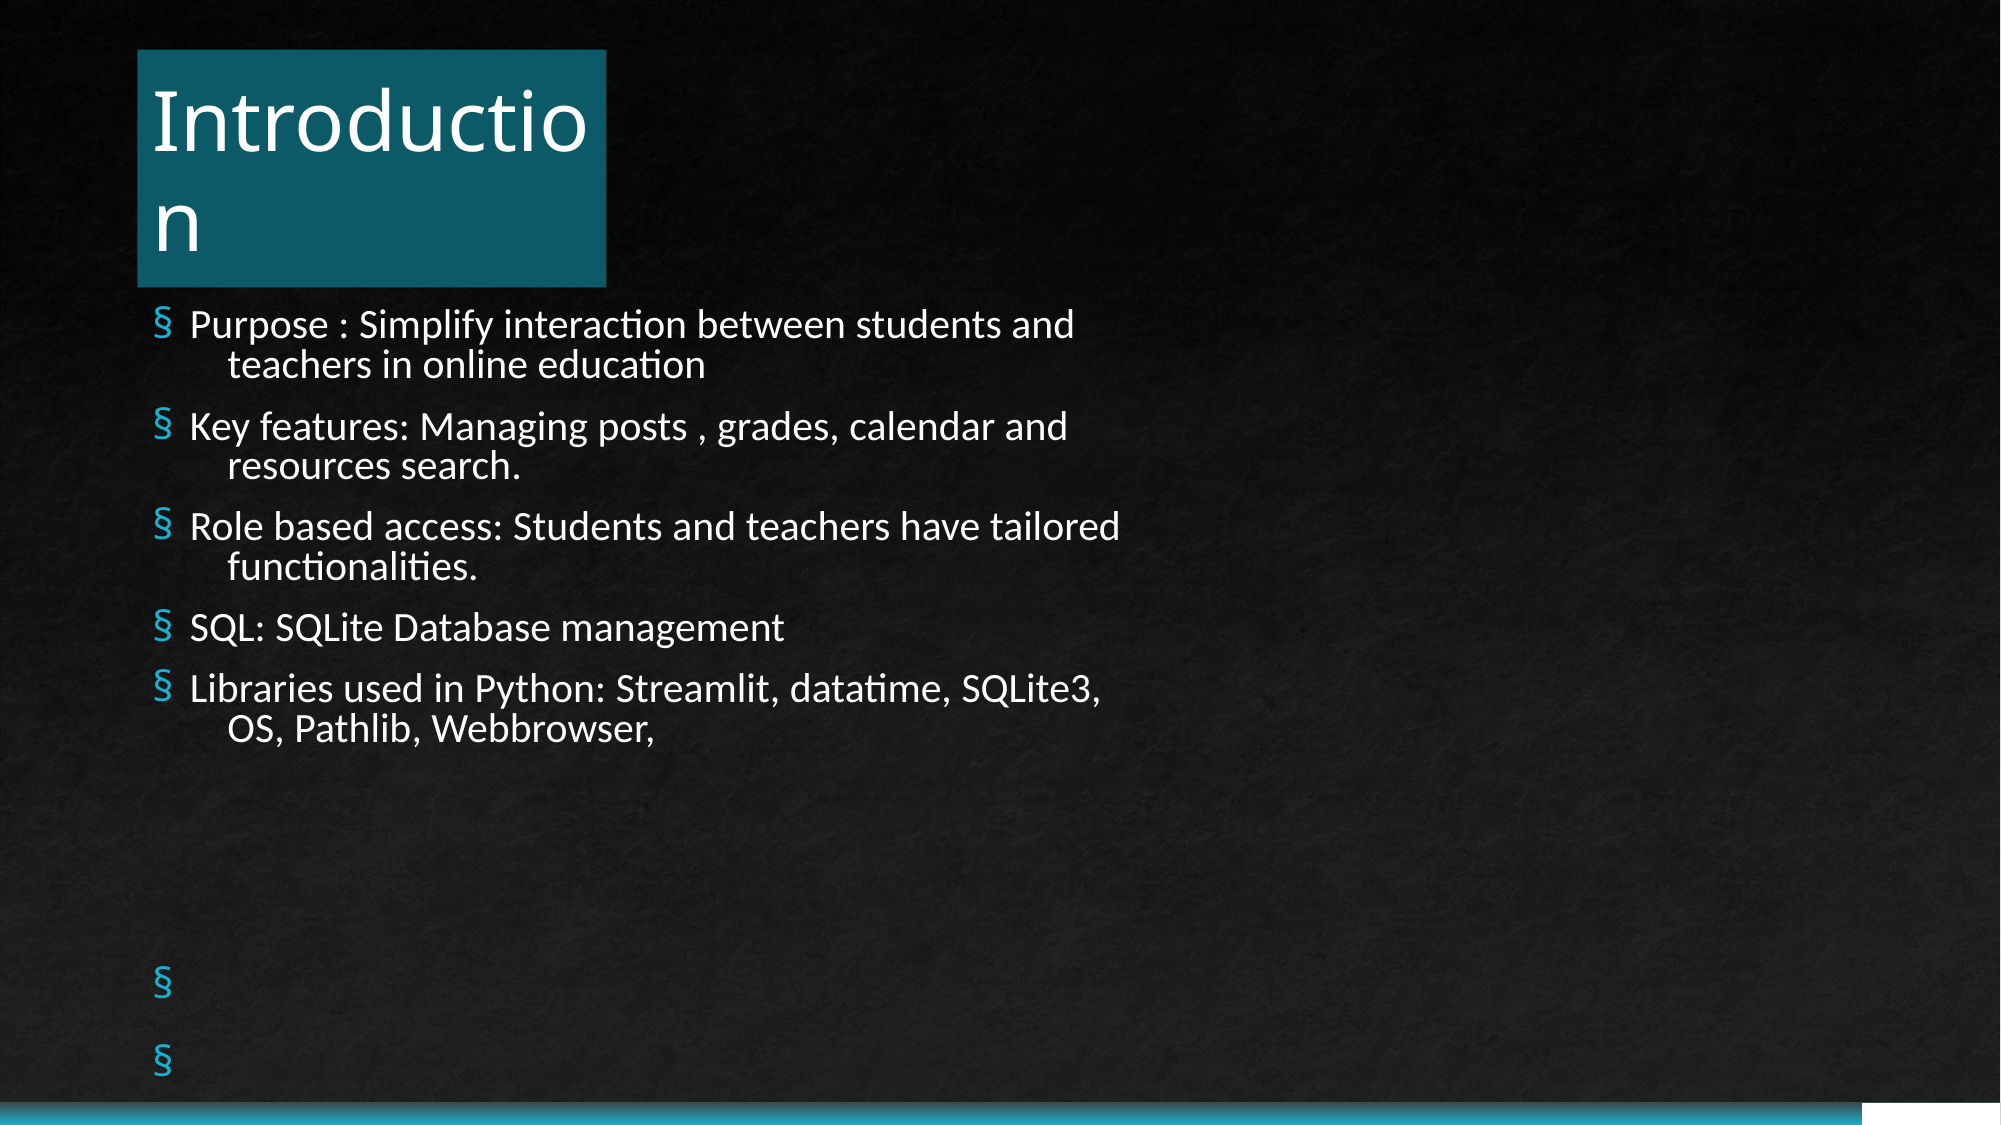

# Introduction
Purpose : Simplify interaction between students and teachers in online education
Key features: Managing posts , grades, calendar and resources search.
Role based access: Students and teachers have tailored functionalities.
SQL: SQLite Database management
Libraries used in Python: Streamlit, datatime, SQLite3, OS, Pathlib, Webbrowser,